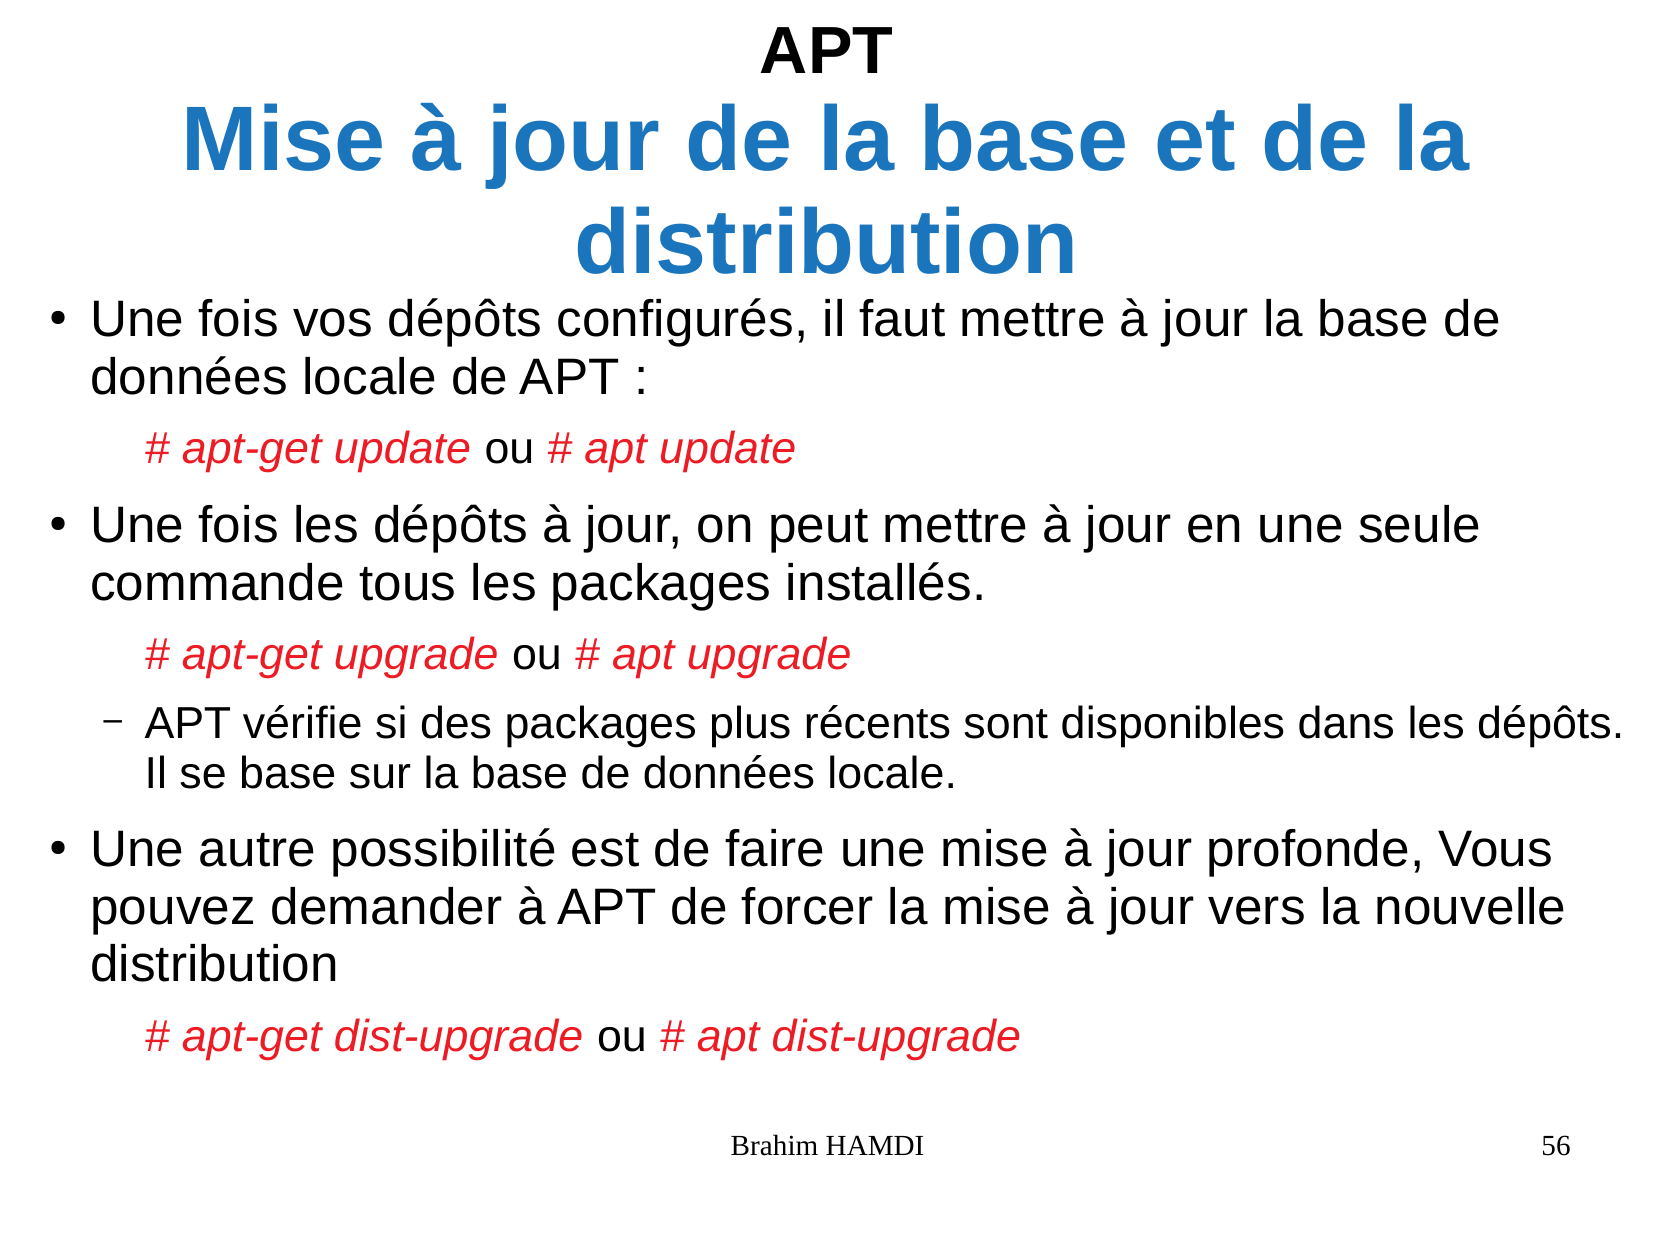

# APT Mise à jour de la base et de la distribution
Une fois vos dépôts configurés, il faut mettre à jour la base de données locale de APT :
# apt-get update ou # apt update
Une fois les dépôts à jour, on peut mettre à jour en une seule commande tous les packages installés.
# apt-get upgrade ou # apt upgrade
APT vérifie si des packages plus récents sont disponibles dans les dépôts. Il se base sur la base de données locale.
Une autre possibilité est de faire une mise à jour profonde, Vous pouvez demander à APT de forcer la mise à jour vers la nouvelle distribution
# apt-get dist-upgrade ou # apt dist-upgrade
Brahim HAMDI
56